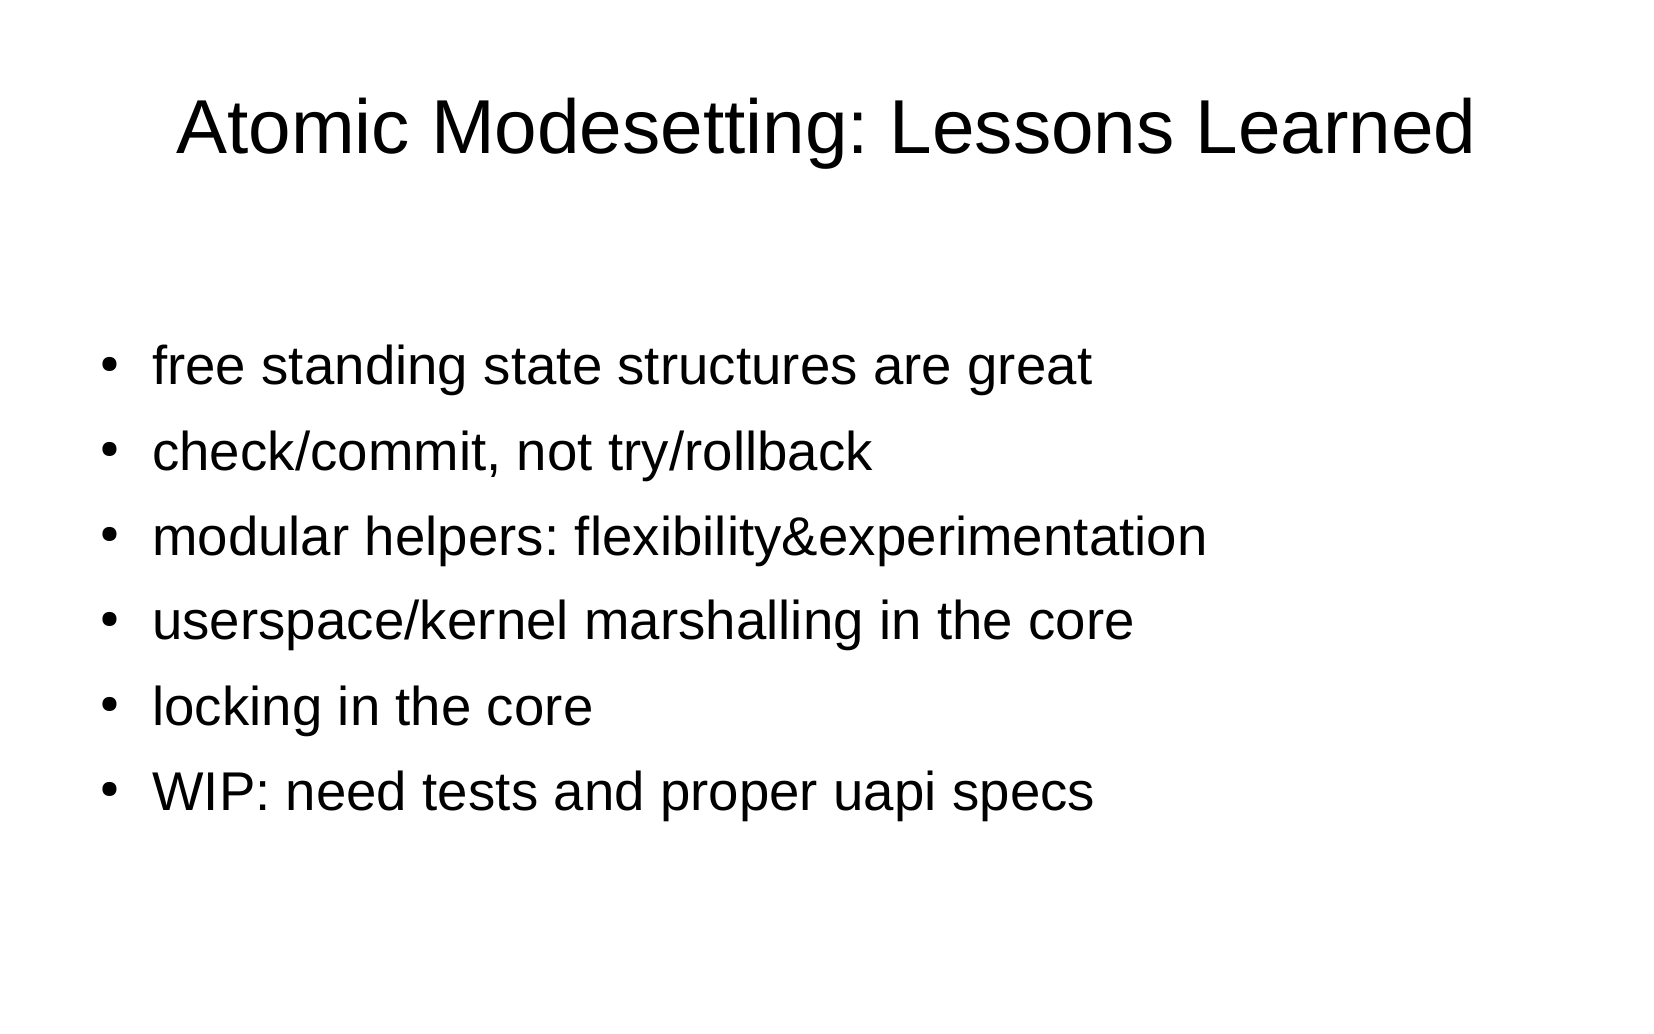

# Atomic Modesetting: Lessons Learned
free standing state structures are great
check/commit, not try/rollback
modular helpers: flexibility&experimentation
userspace/kernel marshalling in the core
locking in the core
WIP: need tests and proper uapi specs